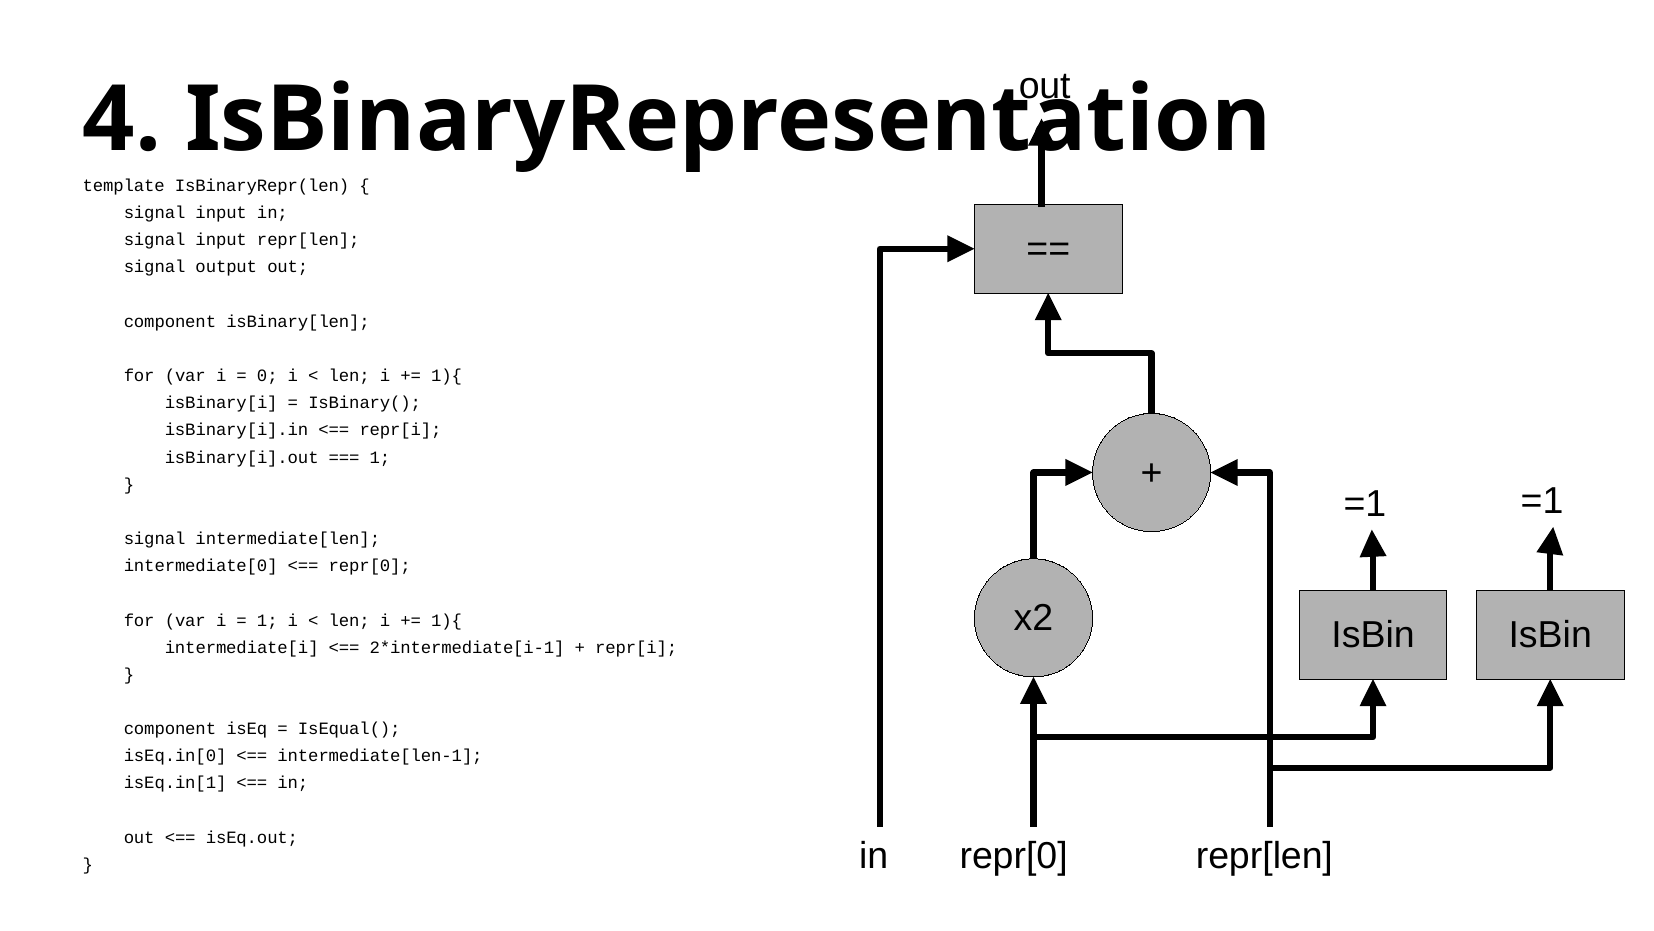

# 4. IsBinaryRepresentation
out
template IsBinaryRepr(len) {
 signal input in;
 signal input repr[len];
 signal output out;
 component isBinary[len];
 for (var i = 0; i < len; i += 1){
 isBinary[i] = IsBinary();
 isBinary[i].in <== repr[i];
 isBinary[i].out === 1;
 }
 signal intermediate[len];
 intermediate[0] <== repr[0];
 for (var i = 1; i < len; i += 1){
 intermediate[i] <== 2*intermediate[i-1] + repr[i];
 }
 component isEq = IsEqual();
 isEq.in[0] <== intermediate[len-1];
 isEq.in[1] <== in;
 out <== isEq.out;
}
==
+
=1
=1
x2
IsBin
IsBin
in
repr[0]
repr[len]